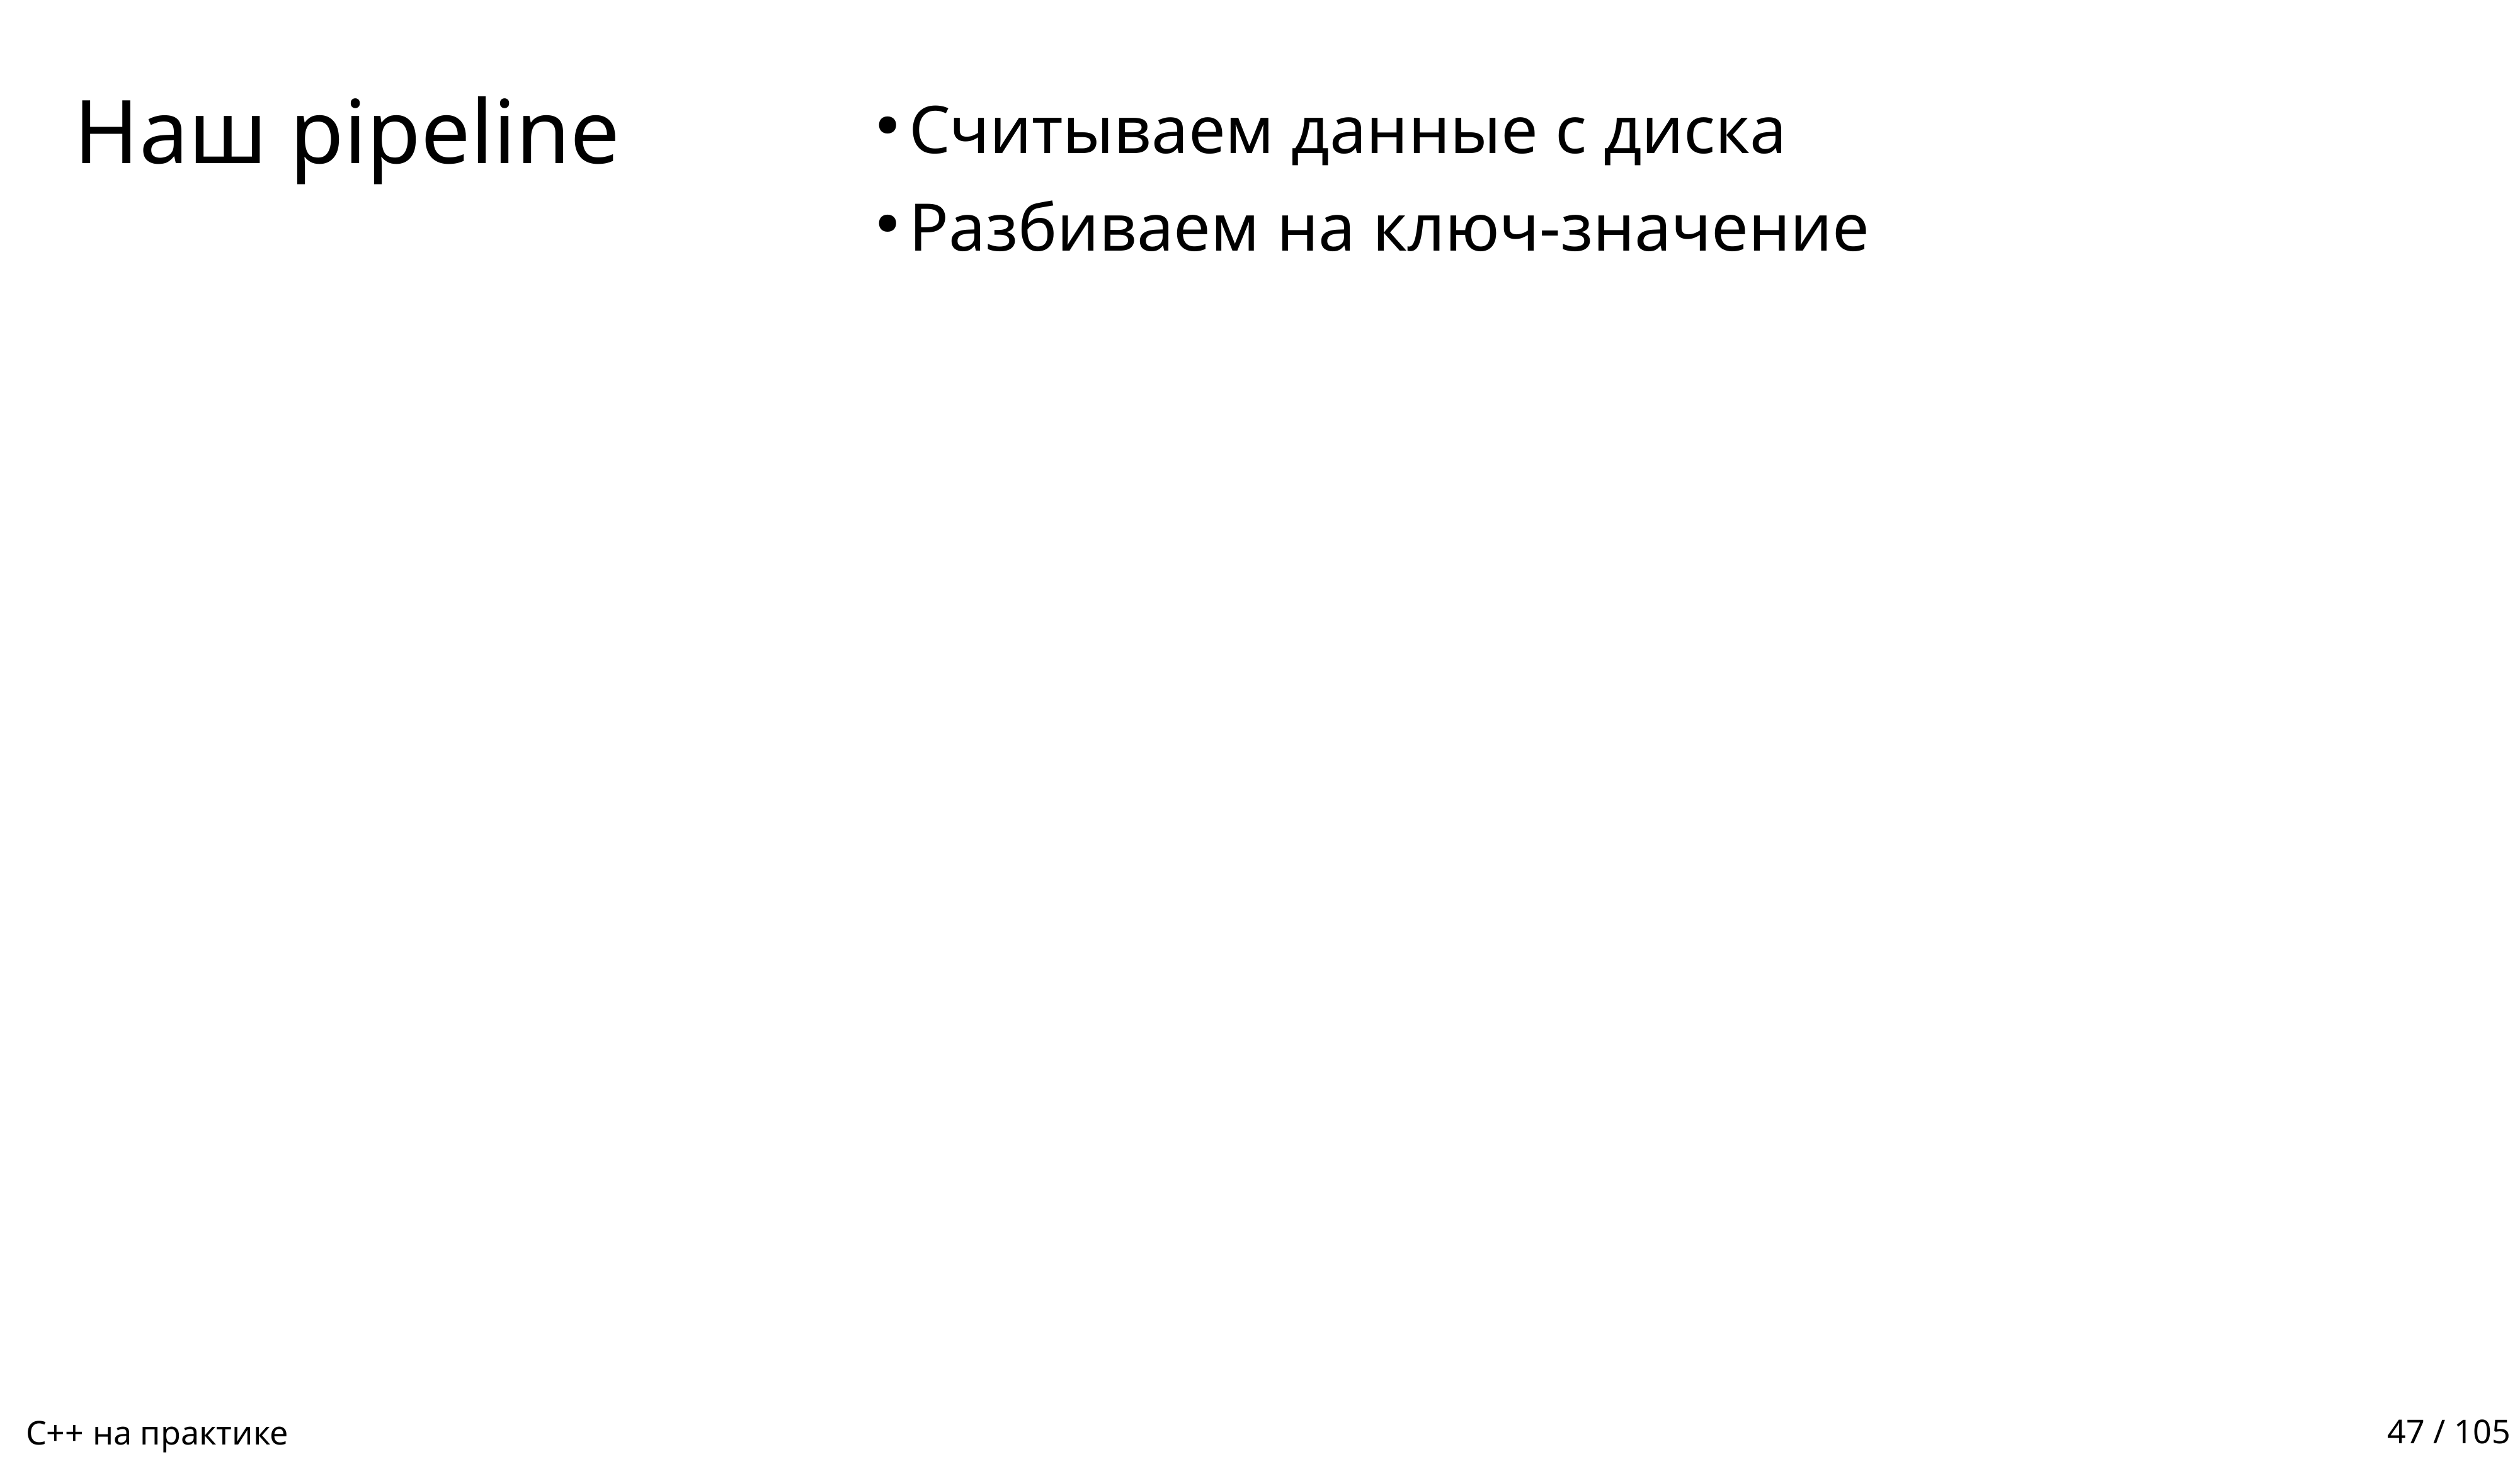

# Наш pipeline
Считываем данные с диска
Разбиваем на ключ-значение
C++ на практике